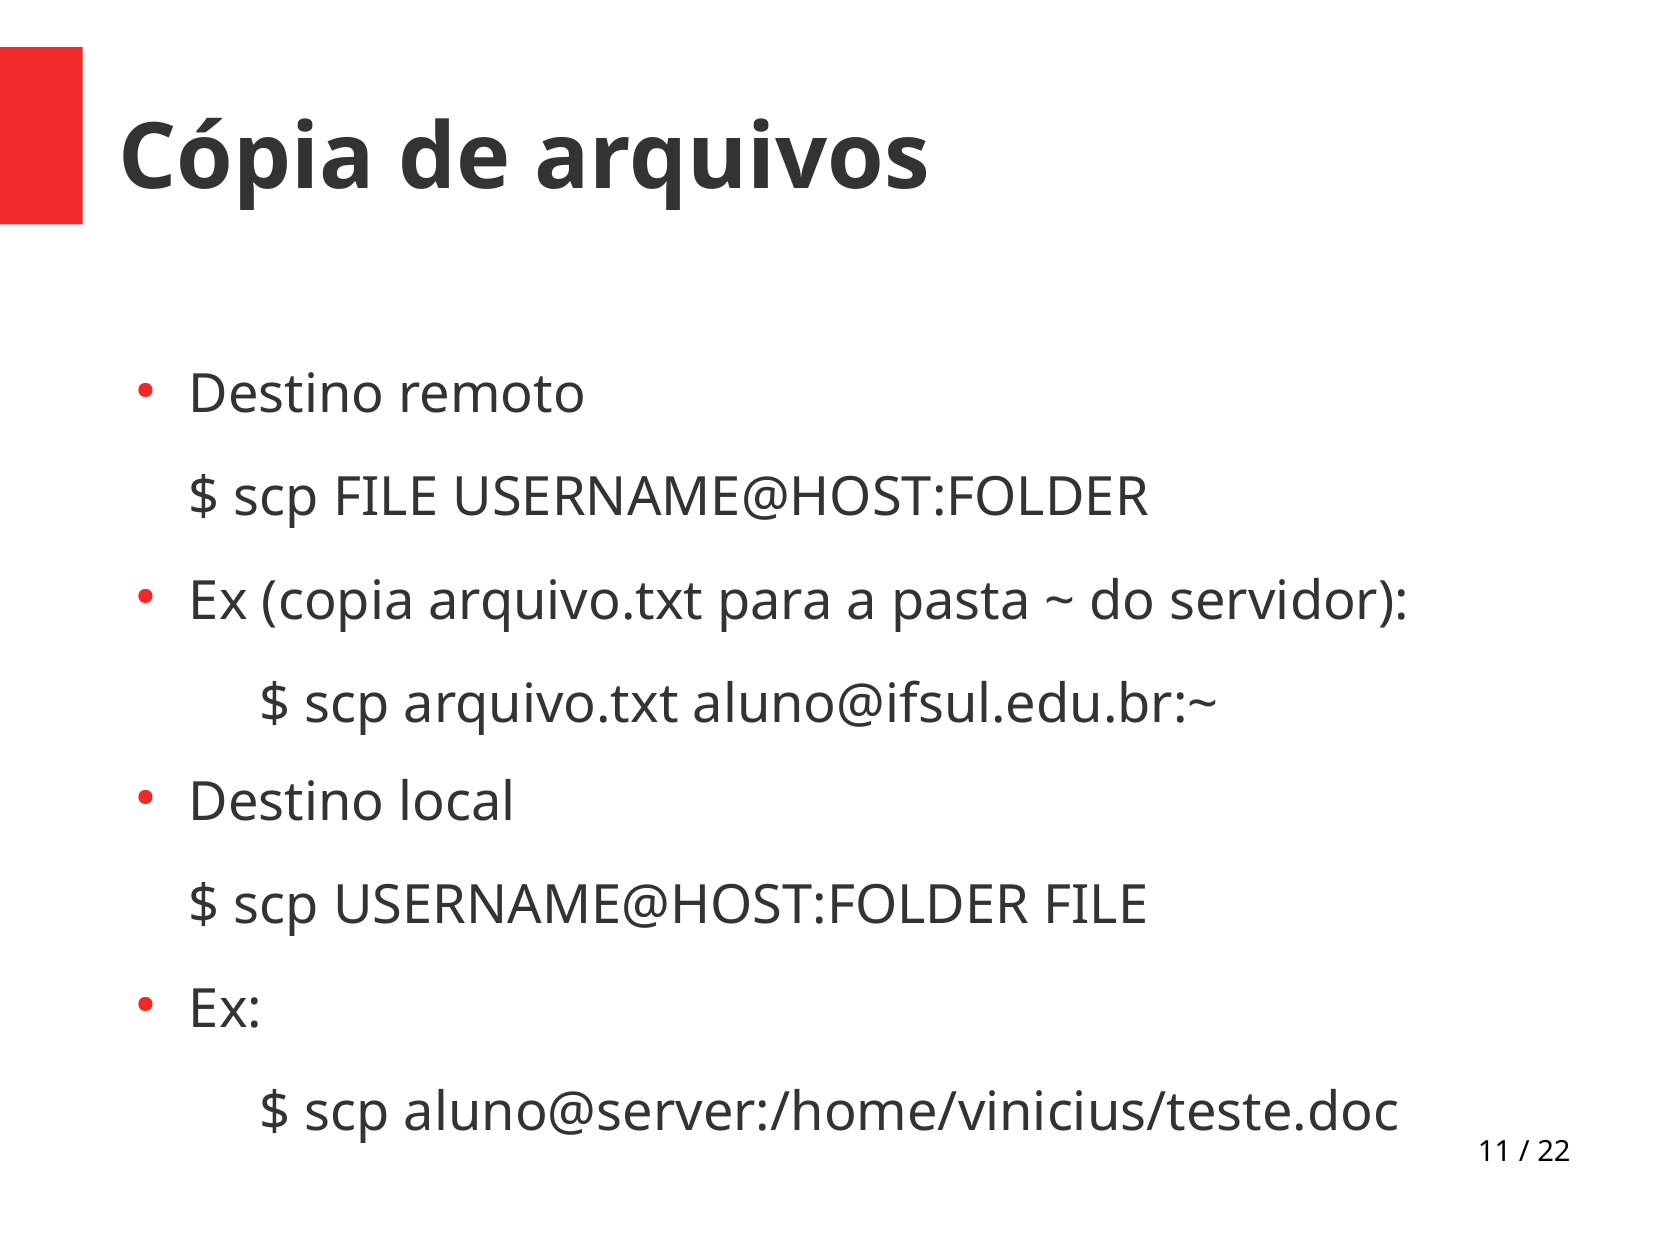

# Cópia de arquivos
Destino remoto
$ scp FILE USERNAME@HOST:FOLDER
Ex (copia arquivo.txt para a pasta ~ do servidor):
$ scp arquivo.txt aluno@ifsul.edu.br:~
Destino local
$ scp USERNAME@HOST:FOLDER FILE
Ex:
$ scp aluno@server:/home/vinicius/teste.doc
11